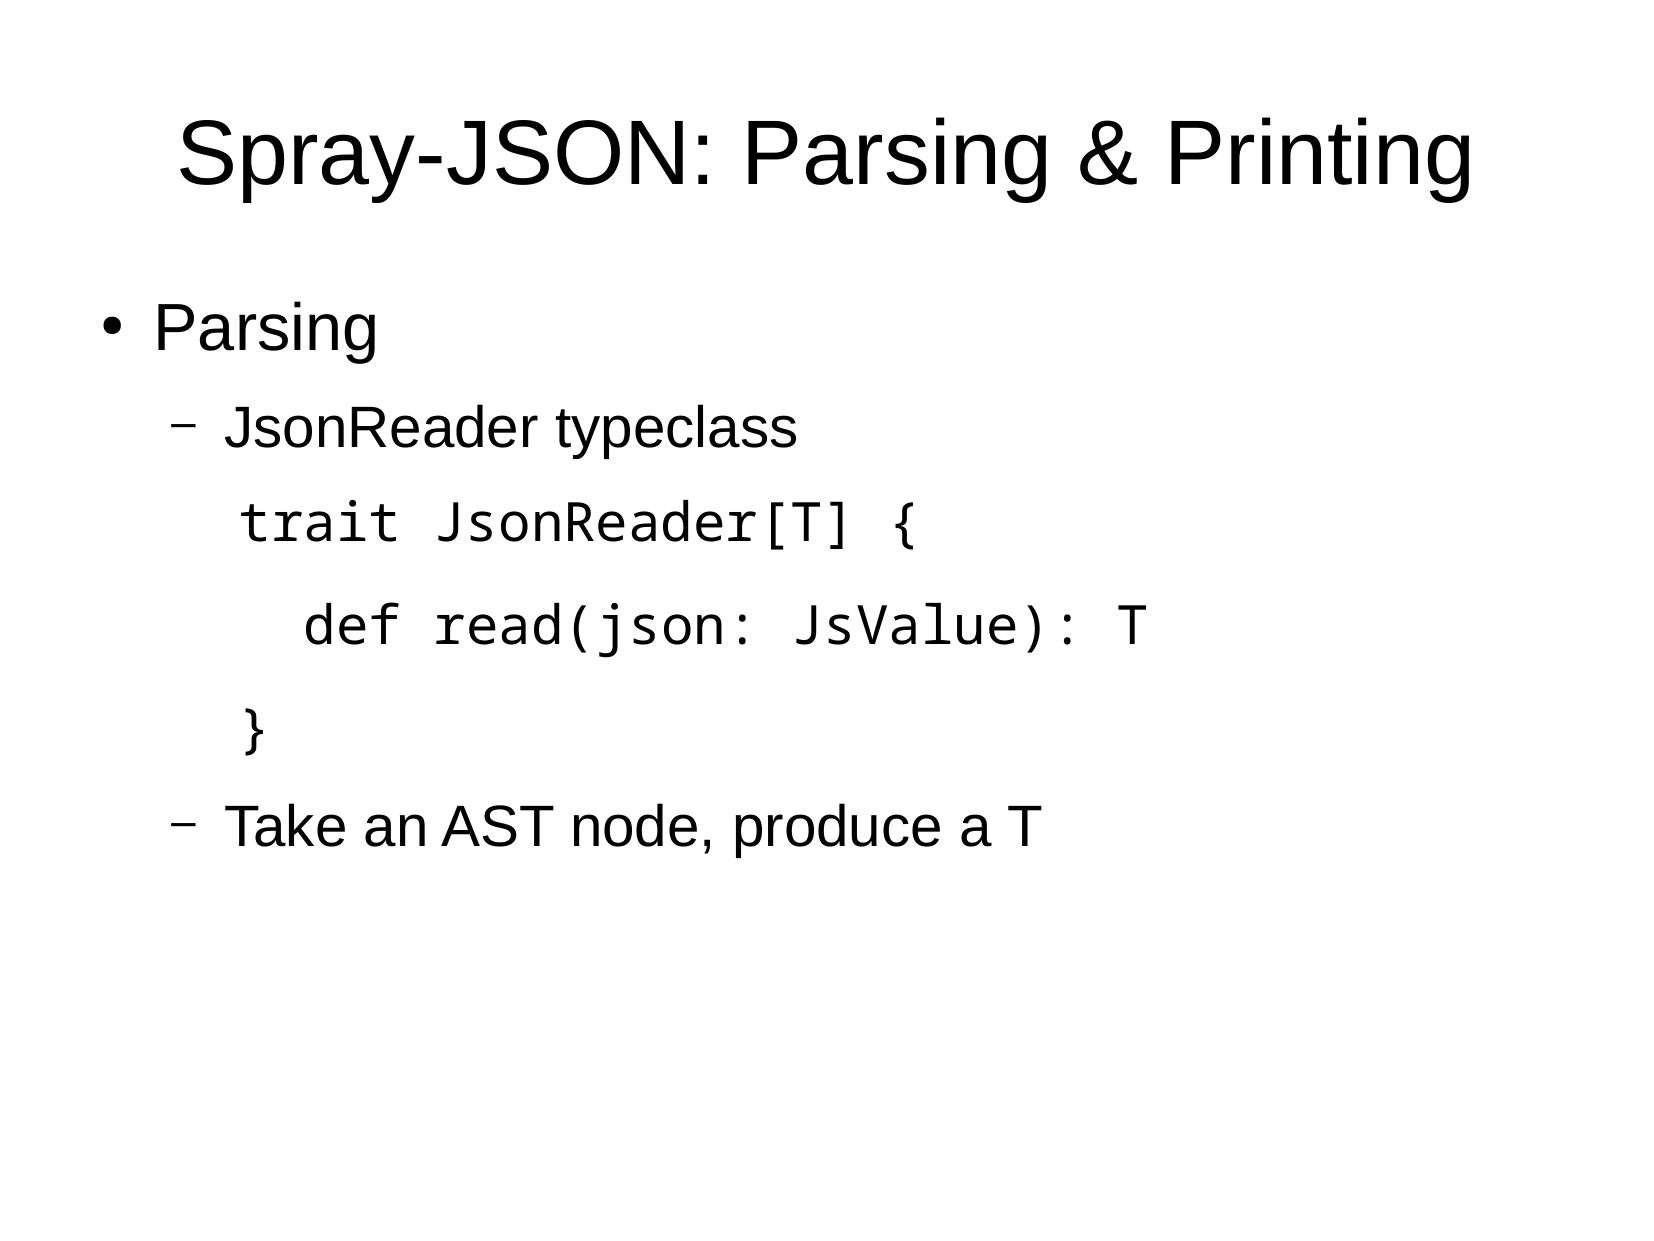

# Spray-JSON: Parsing & Printing
Parsing
JsonReader typeclass
trait JsonReader[T] {
 def read(json: JsValue): T
}
Take an AST node, produce a T